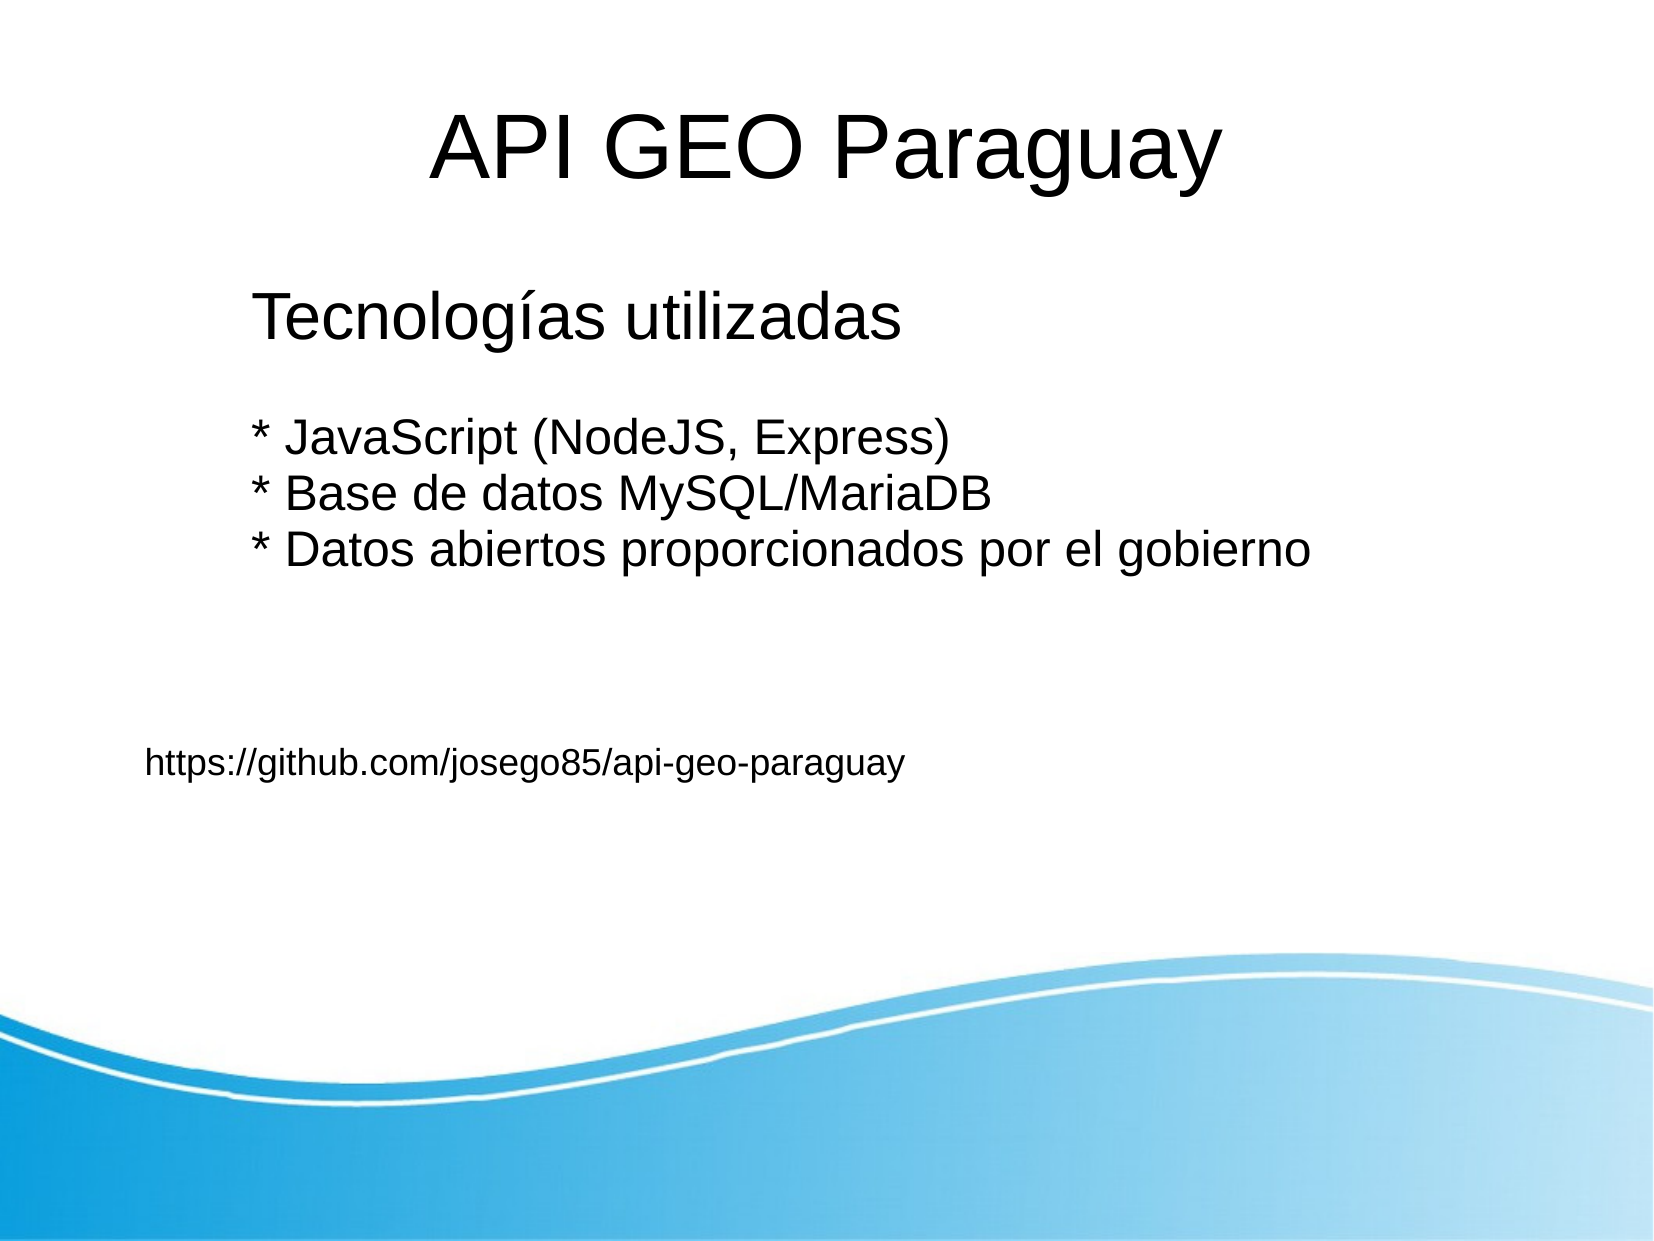

# API GEO Paraguay
Tecnologías utilizadas
* JavaScript (NodeJS, Express)
* Base de datos MySQL/MariaDB
* Datos abiertos proporcionados por el gobierno
https://github.com/josego85/api-geo-paraguay